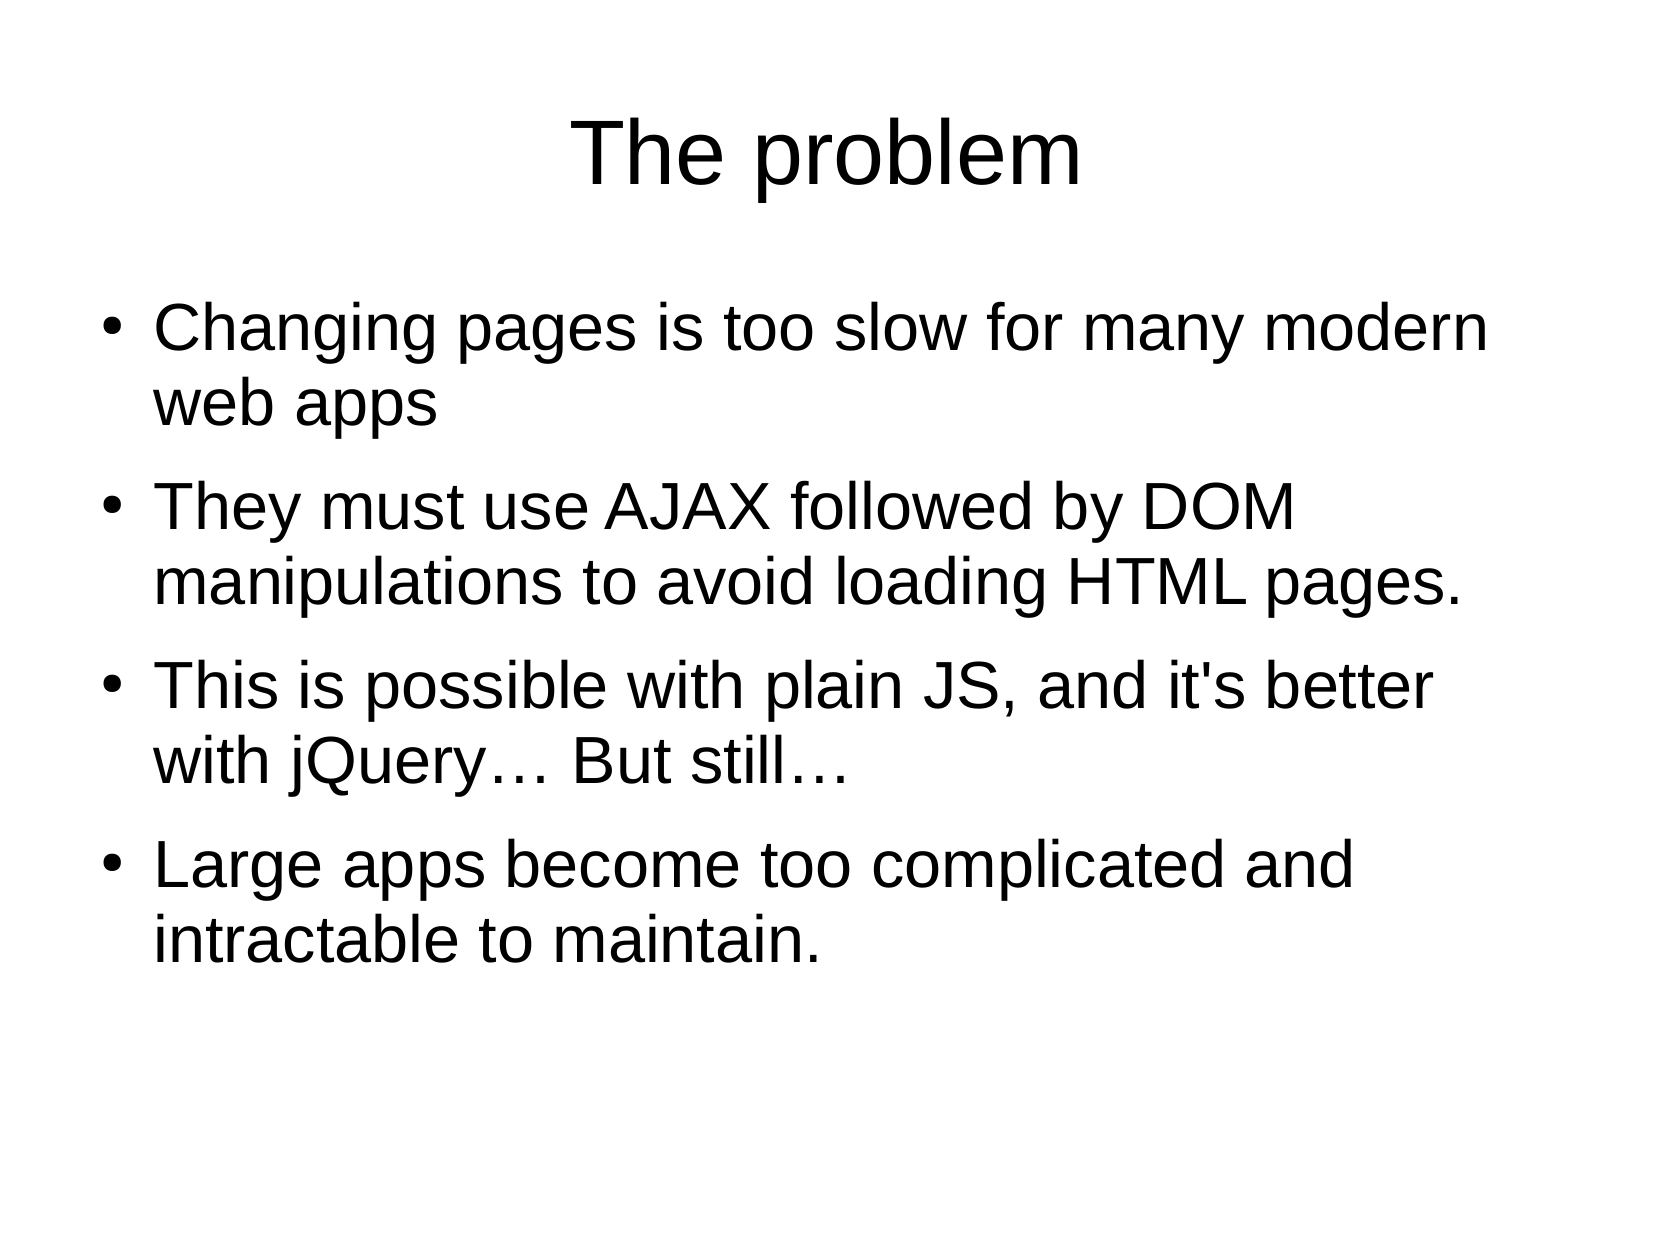

# The problem
Changing pages is too slow for many modern web apps
They must use AJAX followed by DOM manipulations to avoid loading HTML pages.
This is possible with plain JS, and it's better with jQuery… But still…
Large apps become too complicated and intractable to maintain.